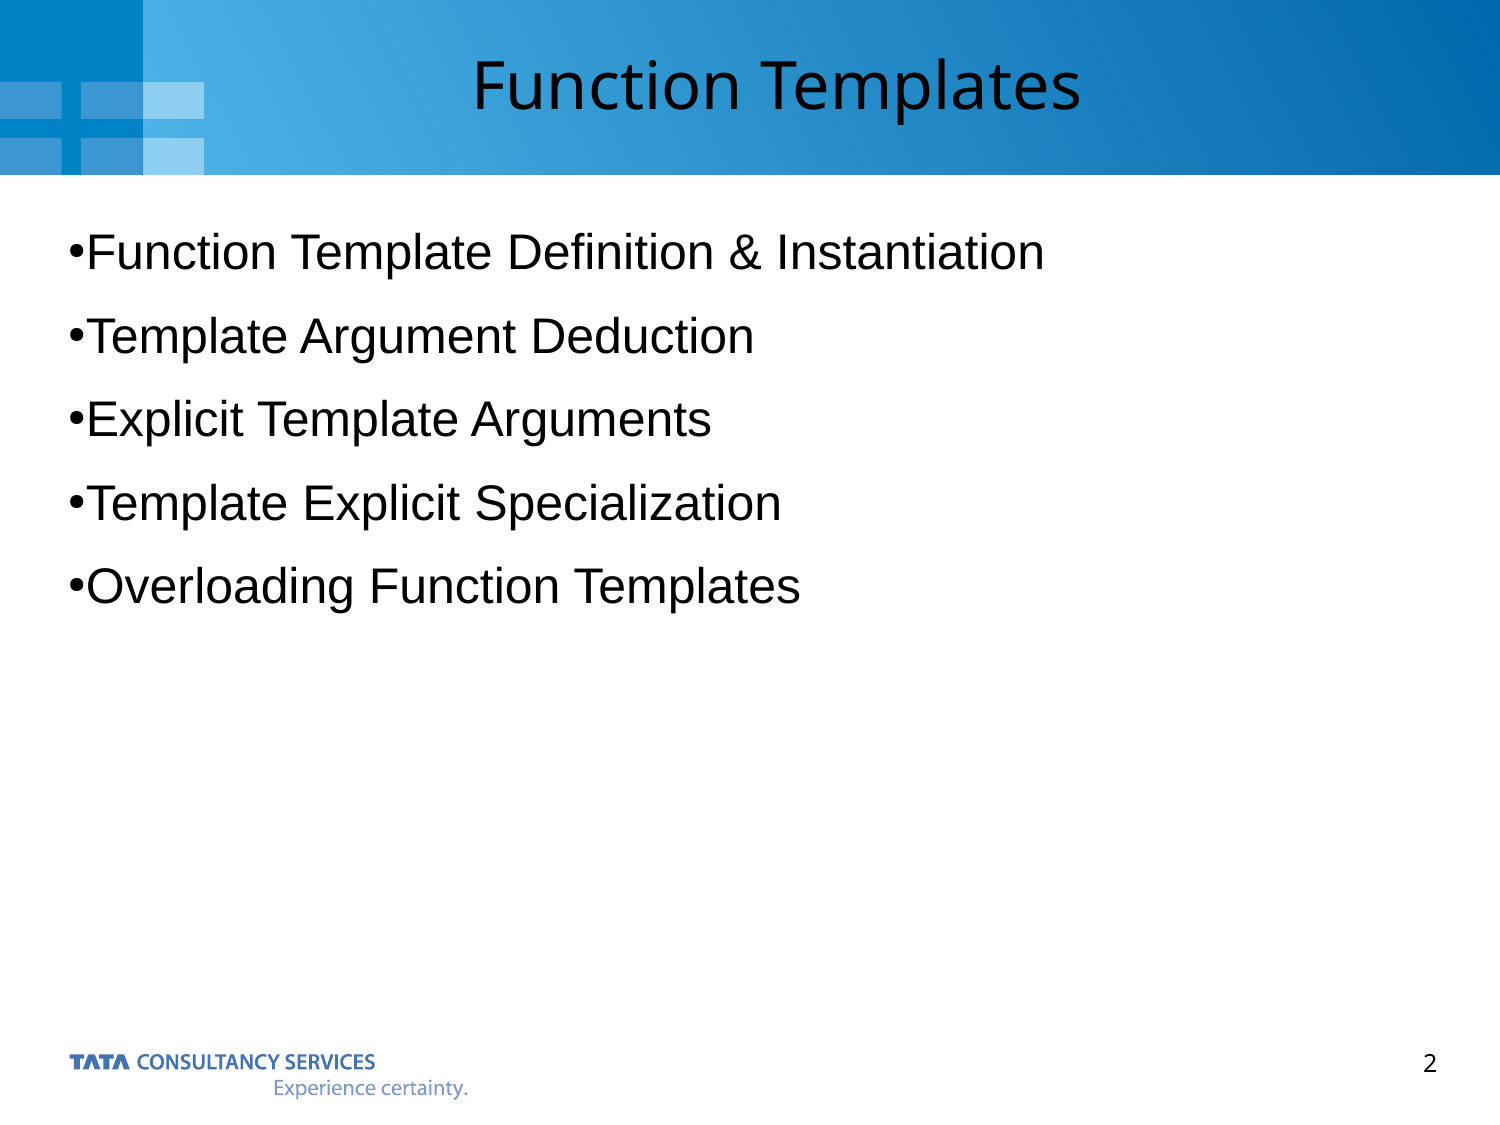

Function Templates
Function Template Definition & Instantiation
Template Argument Deduction
Explicit Template Arguments
Template Explicit Specialization
Overloading Function Templates